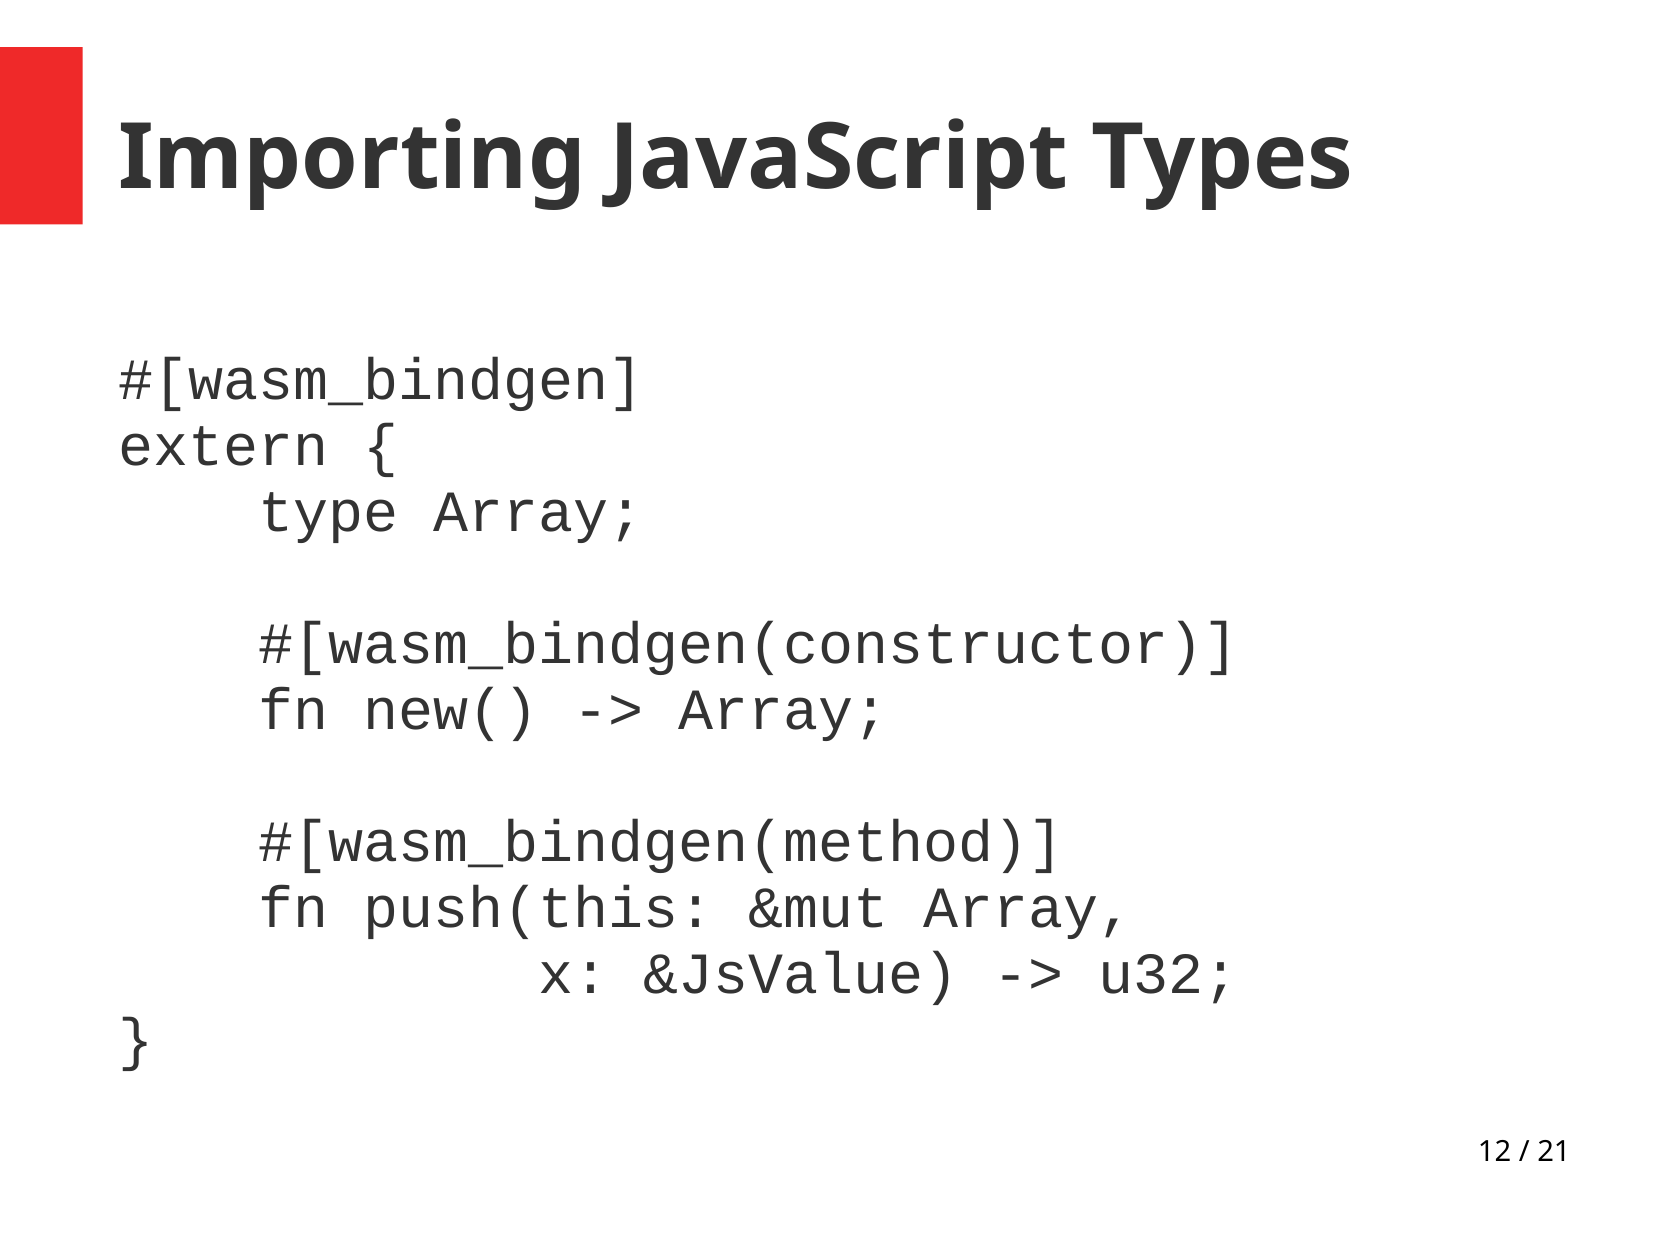

# Importing JavaScript Types
#[wasm_bindgen]
extern {
 type Array;
 #[wasm_bindgen(constructor)]
 fn new() -> Array;
 #[wasm_bindgen(method)]
 fn push(this: &mut Array,
 x: &JsValue) -> u32;
}
12